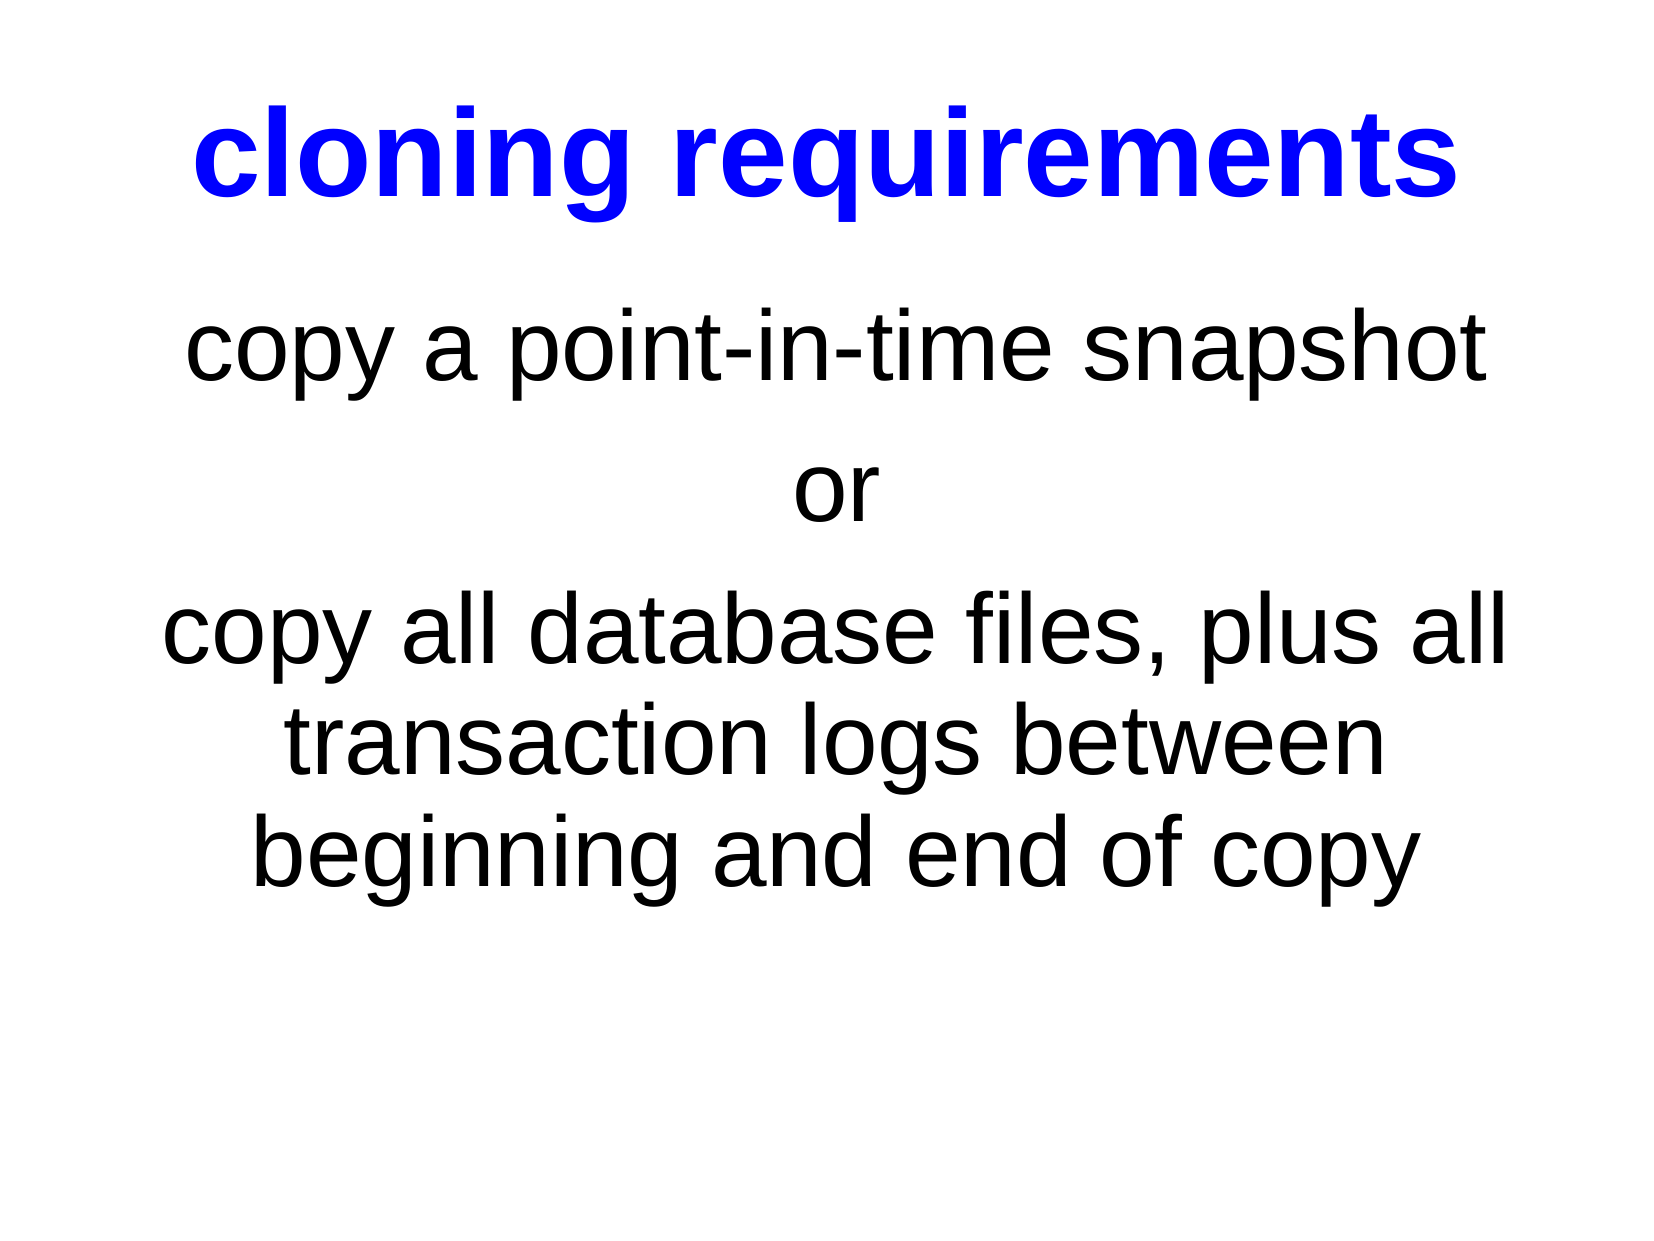

# cloning requirements
copy a point-in-time snapshot
or
copy all database files, plus all transaction logs between beginning and end of copy